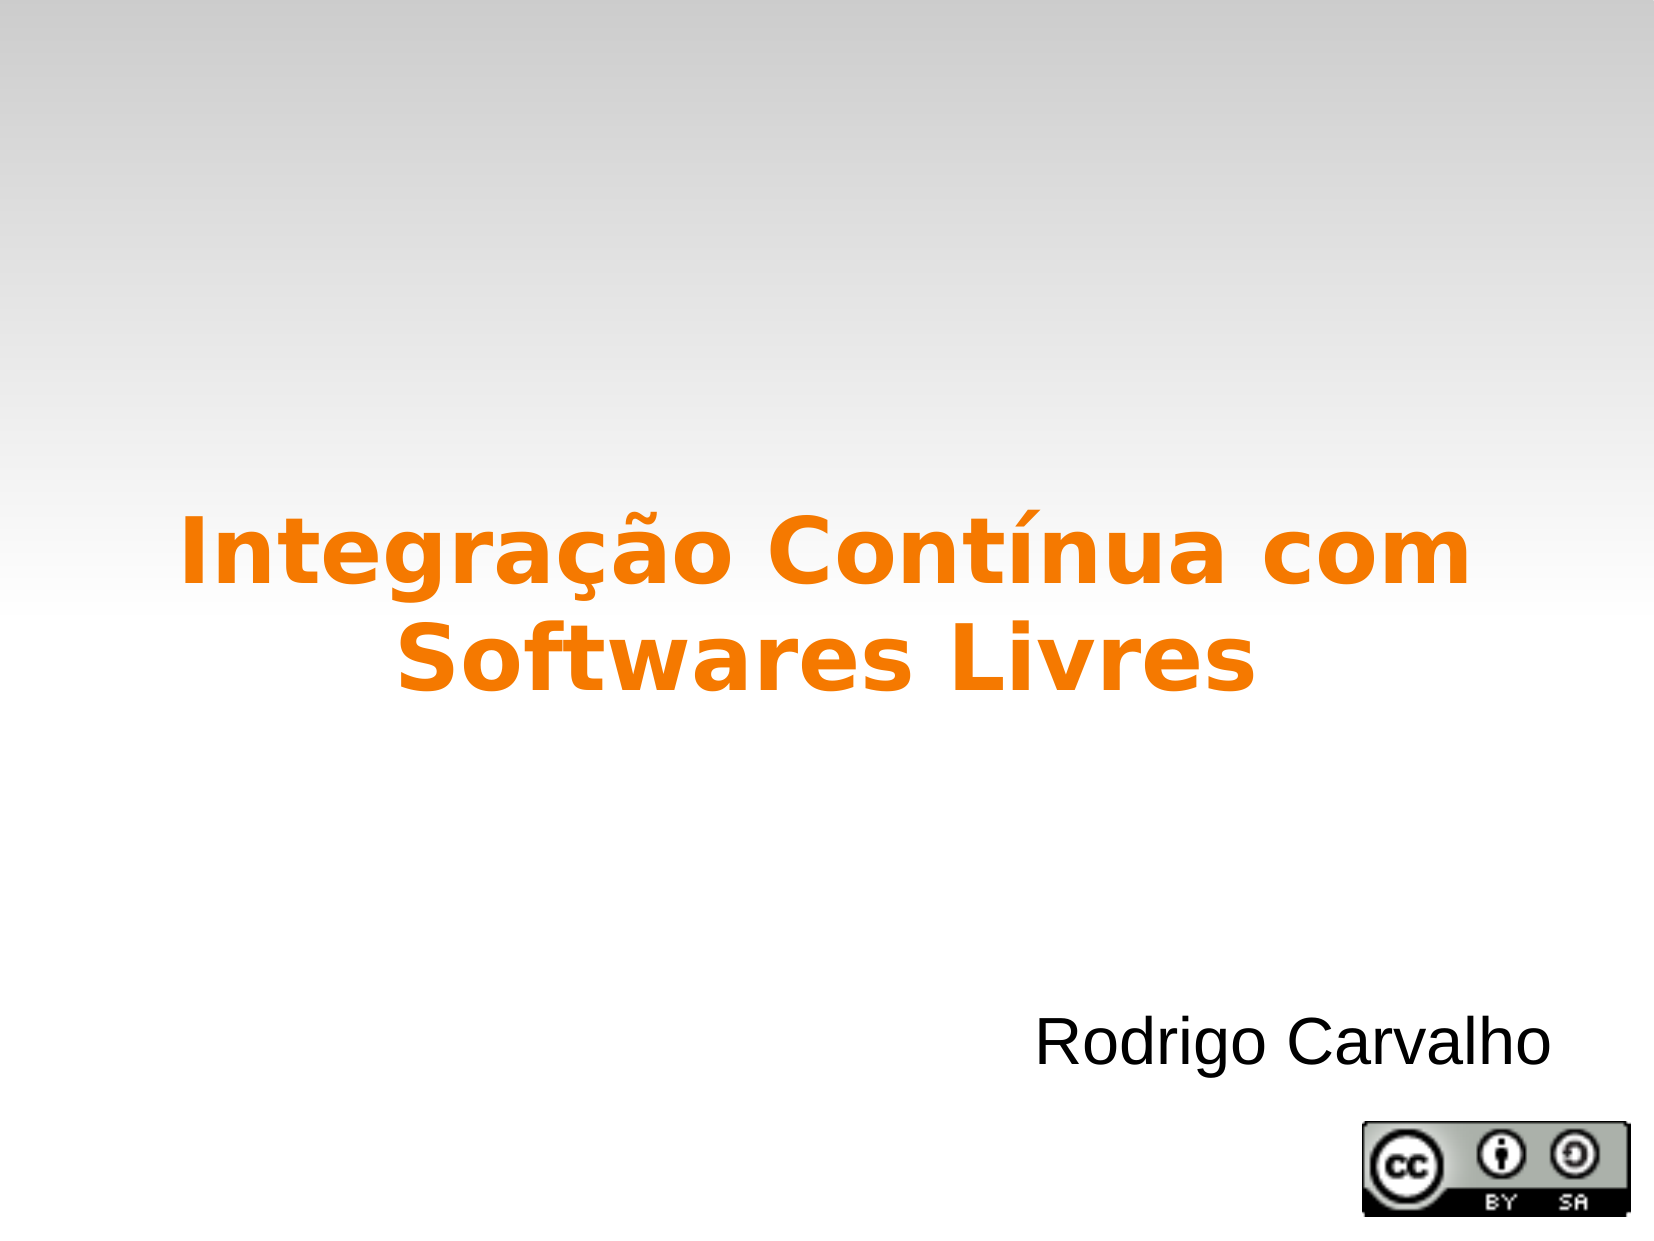

# Integração Contínua com Softwares Livres
Rodrigo Carvalho